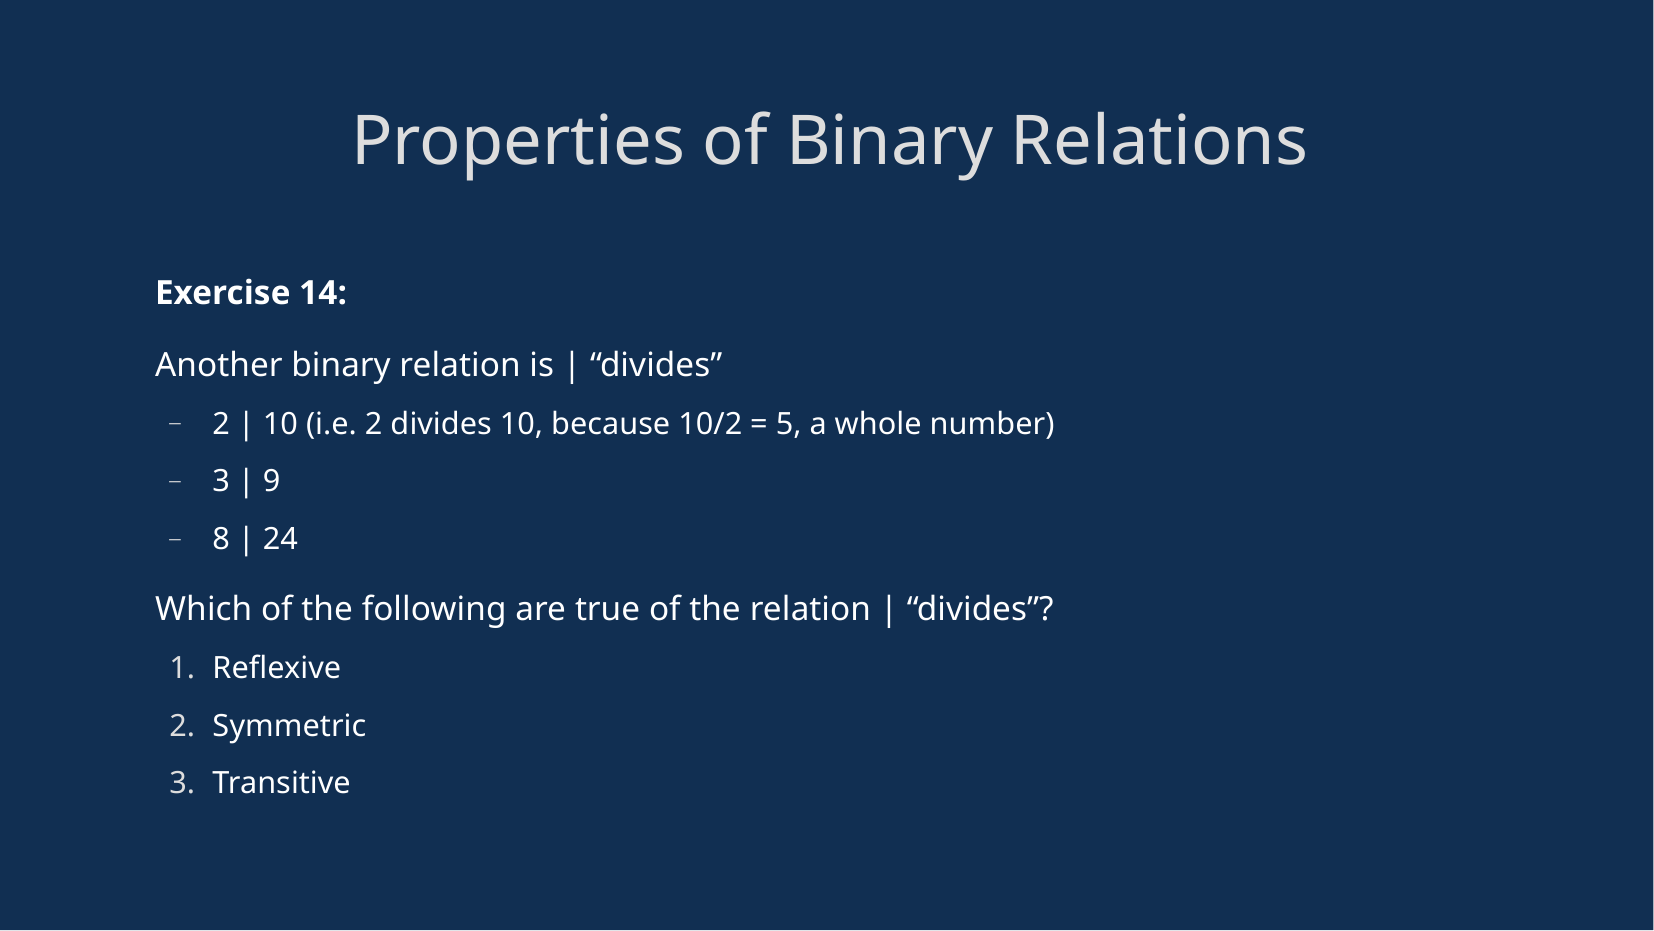

# Properties of Binary Relations
Exercise 14:
Another binary relation is | “divides”
2 | 10 (i.e. 2 divides 10, because 10/2 = 5, a whole number)
3 | 9
8 | 24
Which of the following are true of the relation | “divides”?
Reflexive
Symmetric
Transitive